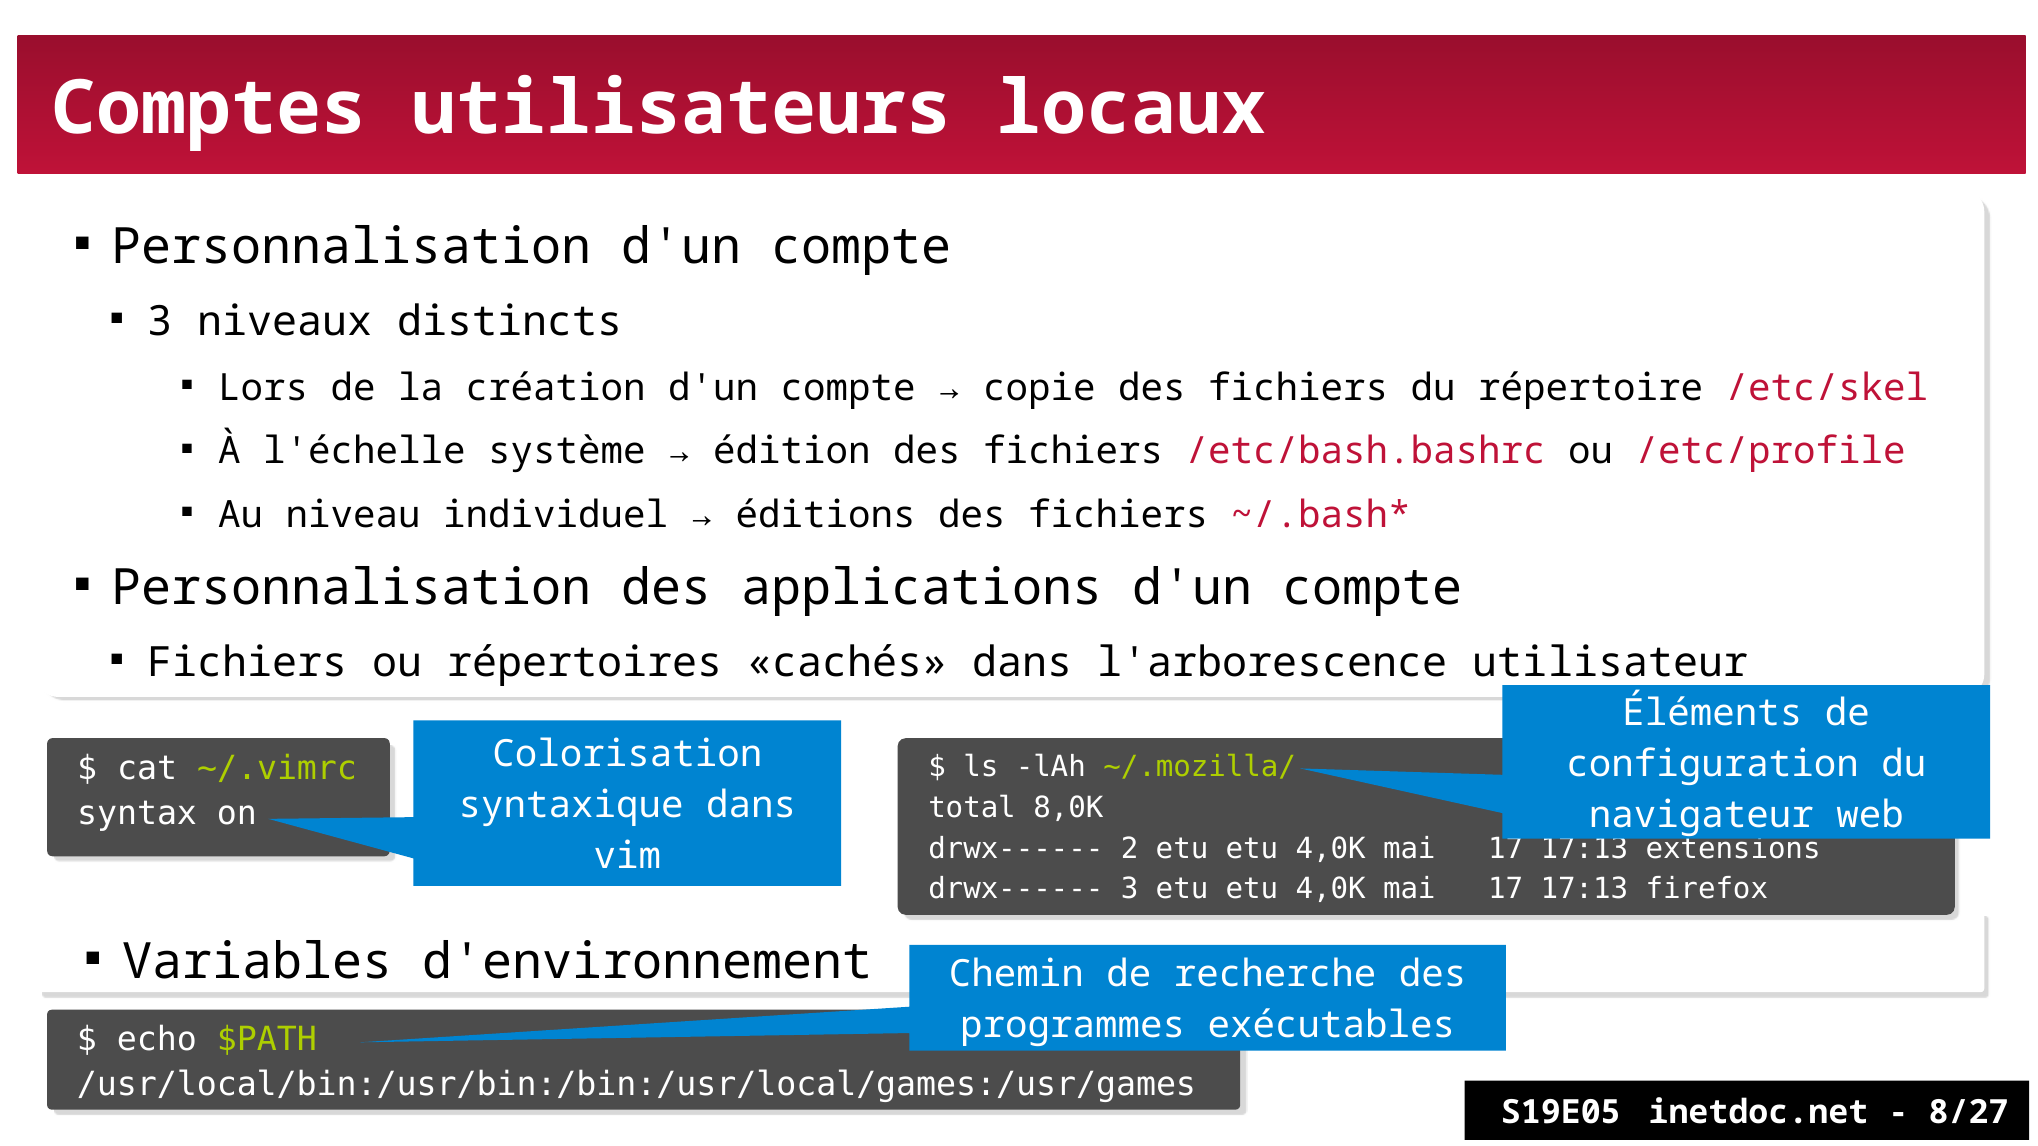

Comptes utilisateurs locaux
Personnalisation d'un compte
3 niveaux distincts
Lors de la création d'un compte → copie des fichiers du répertoire /etc/skel
À l'échelle système → édition des fichiers /etc/bash.bashrc ou /etc/profile
Au niveau individuel → éditions des fichiers ~/.bash*
Personnalisation des applications d'un compte
Fichiers ou répertoires «cachés» dans l'arborescence utilisateur
Éléments de configuration du navigateur web
Colorisation syntaxique dans vim
$ cat ~/.vimrc
syntax on
$ ls -lAh ~/.mozilla/
total 8,0K
drwx------ 2 etu etu 4,0K mai 17 17:13 extensions
drwx------ 3 etu etu 4,0K mai 17 17:13 firefox
Variables d'environnement
Chemin de recherche des programmes exécutables
$ echo $PATH
/usr/local/bin:/usr/bin:/bin:/usr/local/games:/usr/games
S19E05	inetdoc.net - /27